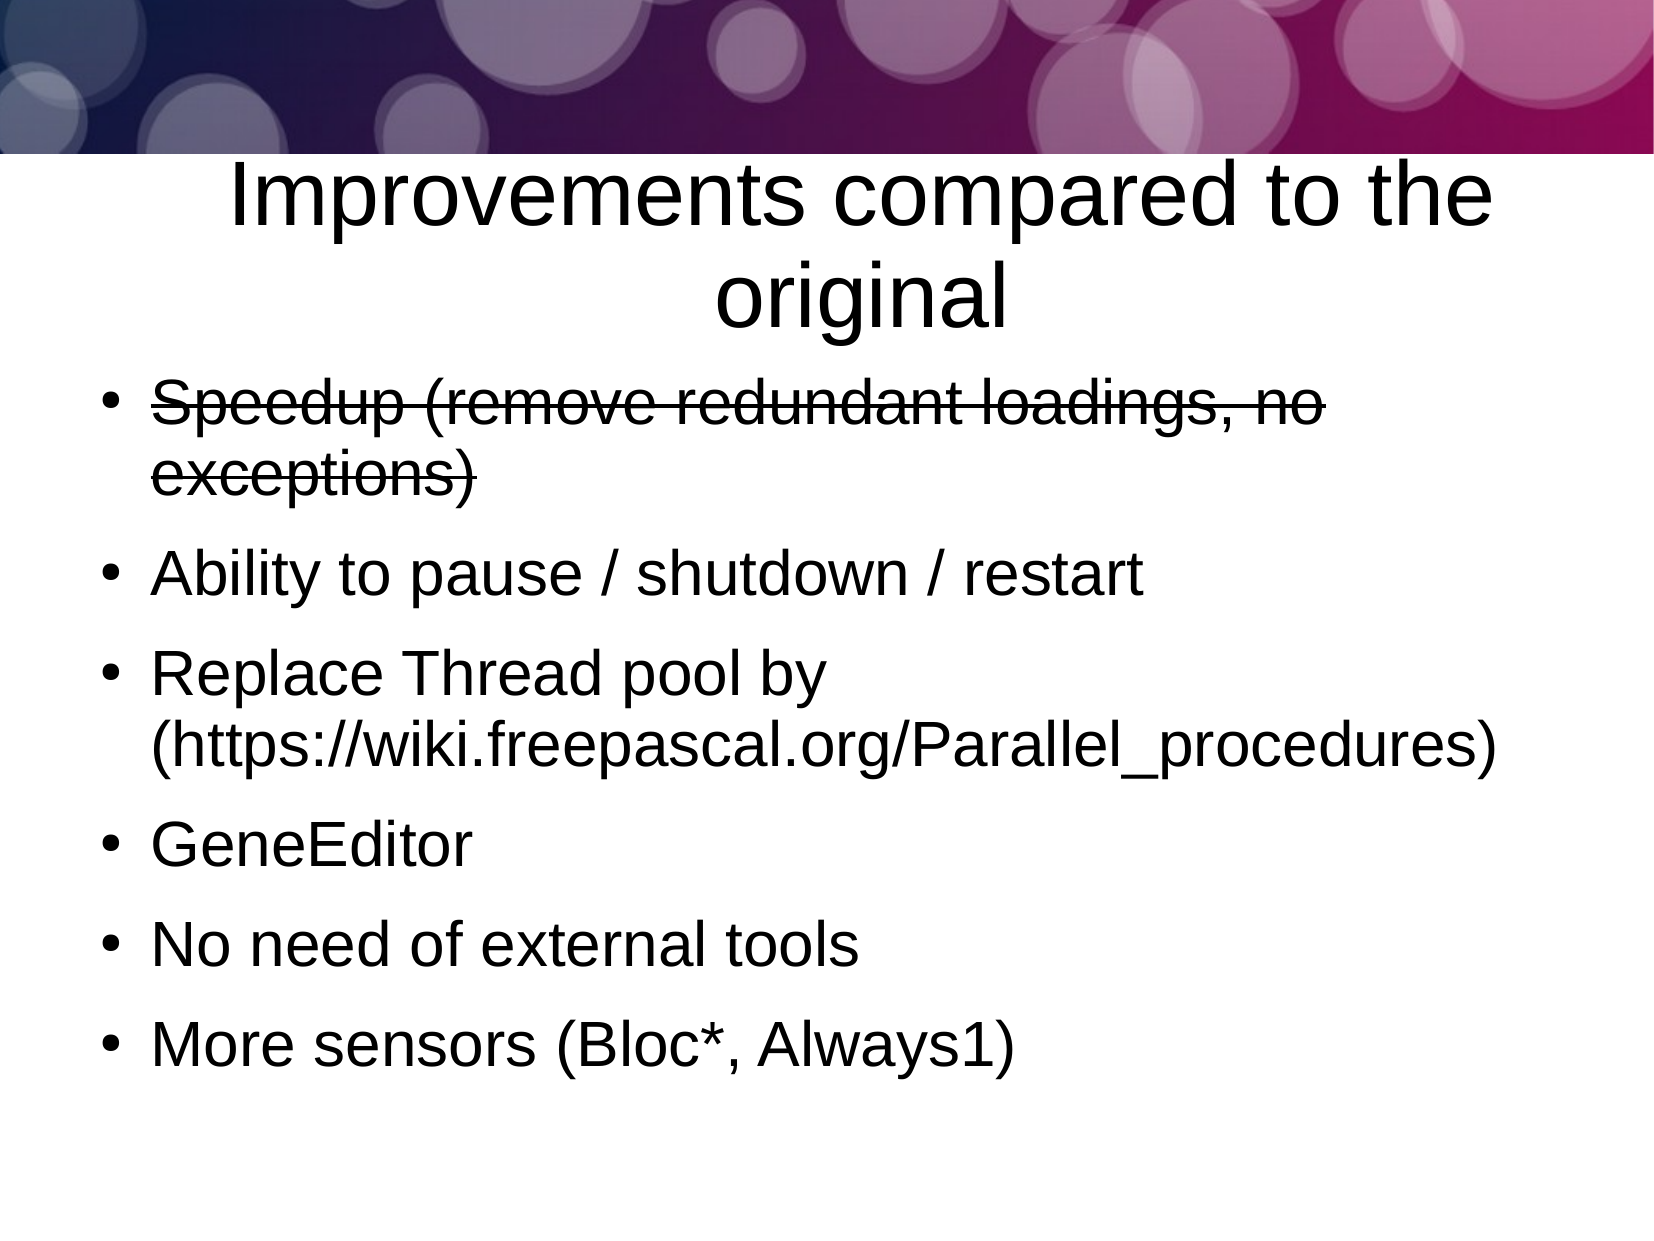

# Improvements compared to the original
Speedup (remove redundant loadings, no exceptions)
Ability to pause / shutdown / restart
Replace Thread pool by (https://wiki.freepascal.org/Parallel_procedures)
GeneEditor
No need of external tools
More sensors (Bloc*, Always1)